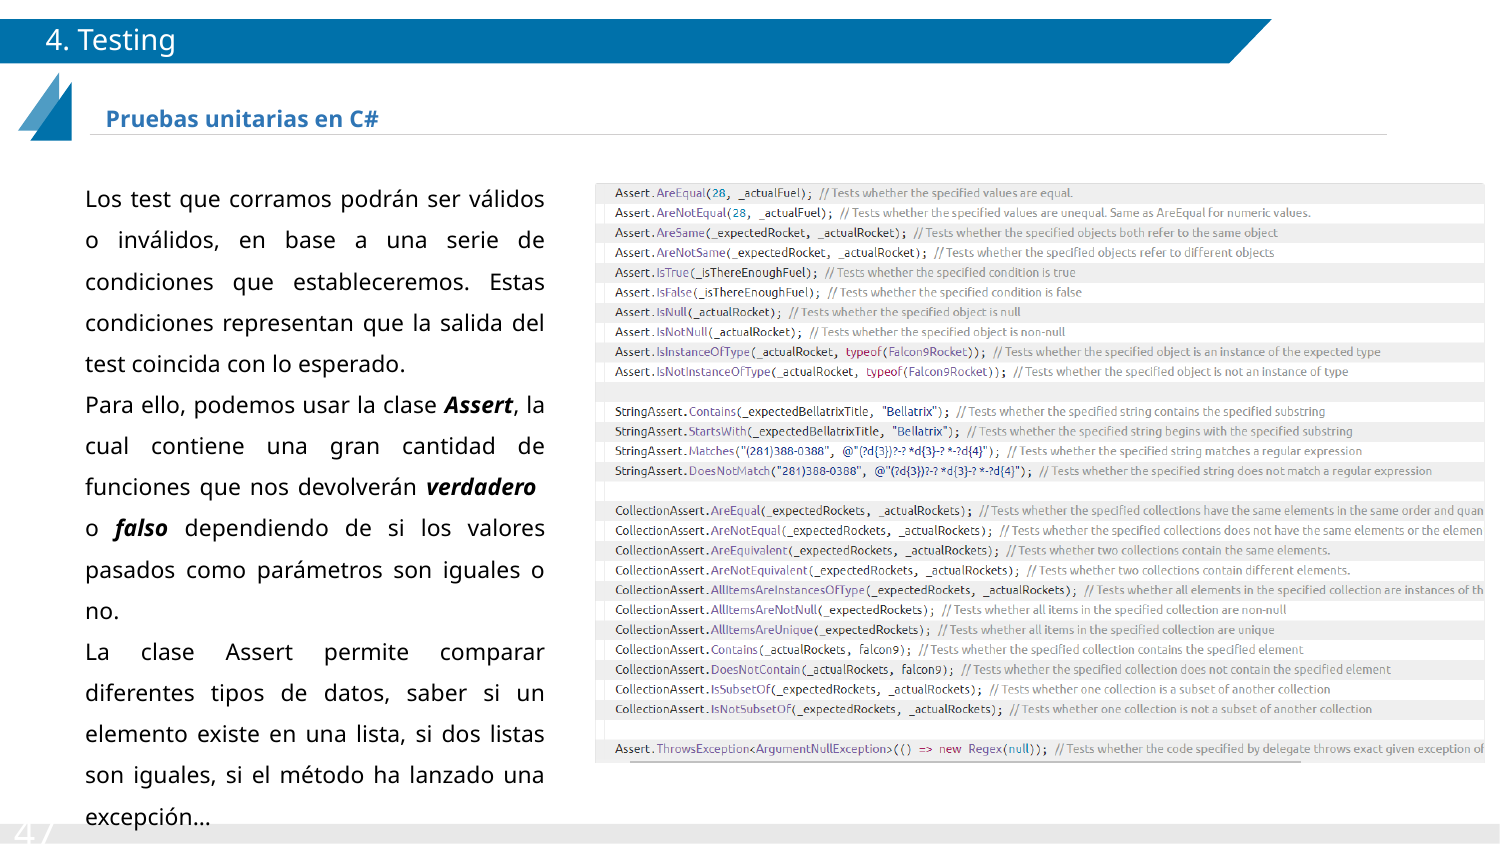

# 4. Testing
Pruebas unitarias en C#
Los test que corramos podrán ser válidos o inválidos, en base a una serie de condiciones que estableceremos. Estas condiciones representan que la salida del test coincida con lo esperado.
Para ello, podemos usar la clase Assert, la cual contiene una gran cantidad de funciones que nos devolverán verdadero o falso dependiendo de si los valores pasados como parámetros son iguales o no.
La clase Assert permite comparar diferentes tipos de datos, saber si un elemento existe en una lista, si dos listas son iguales, si el método ha lanzado una excepción…